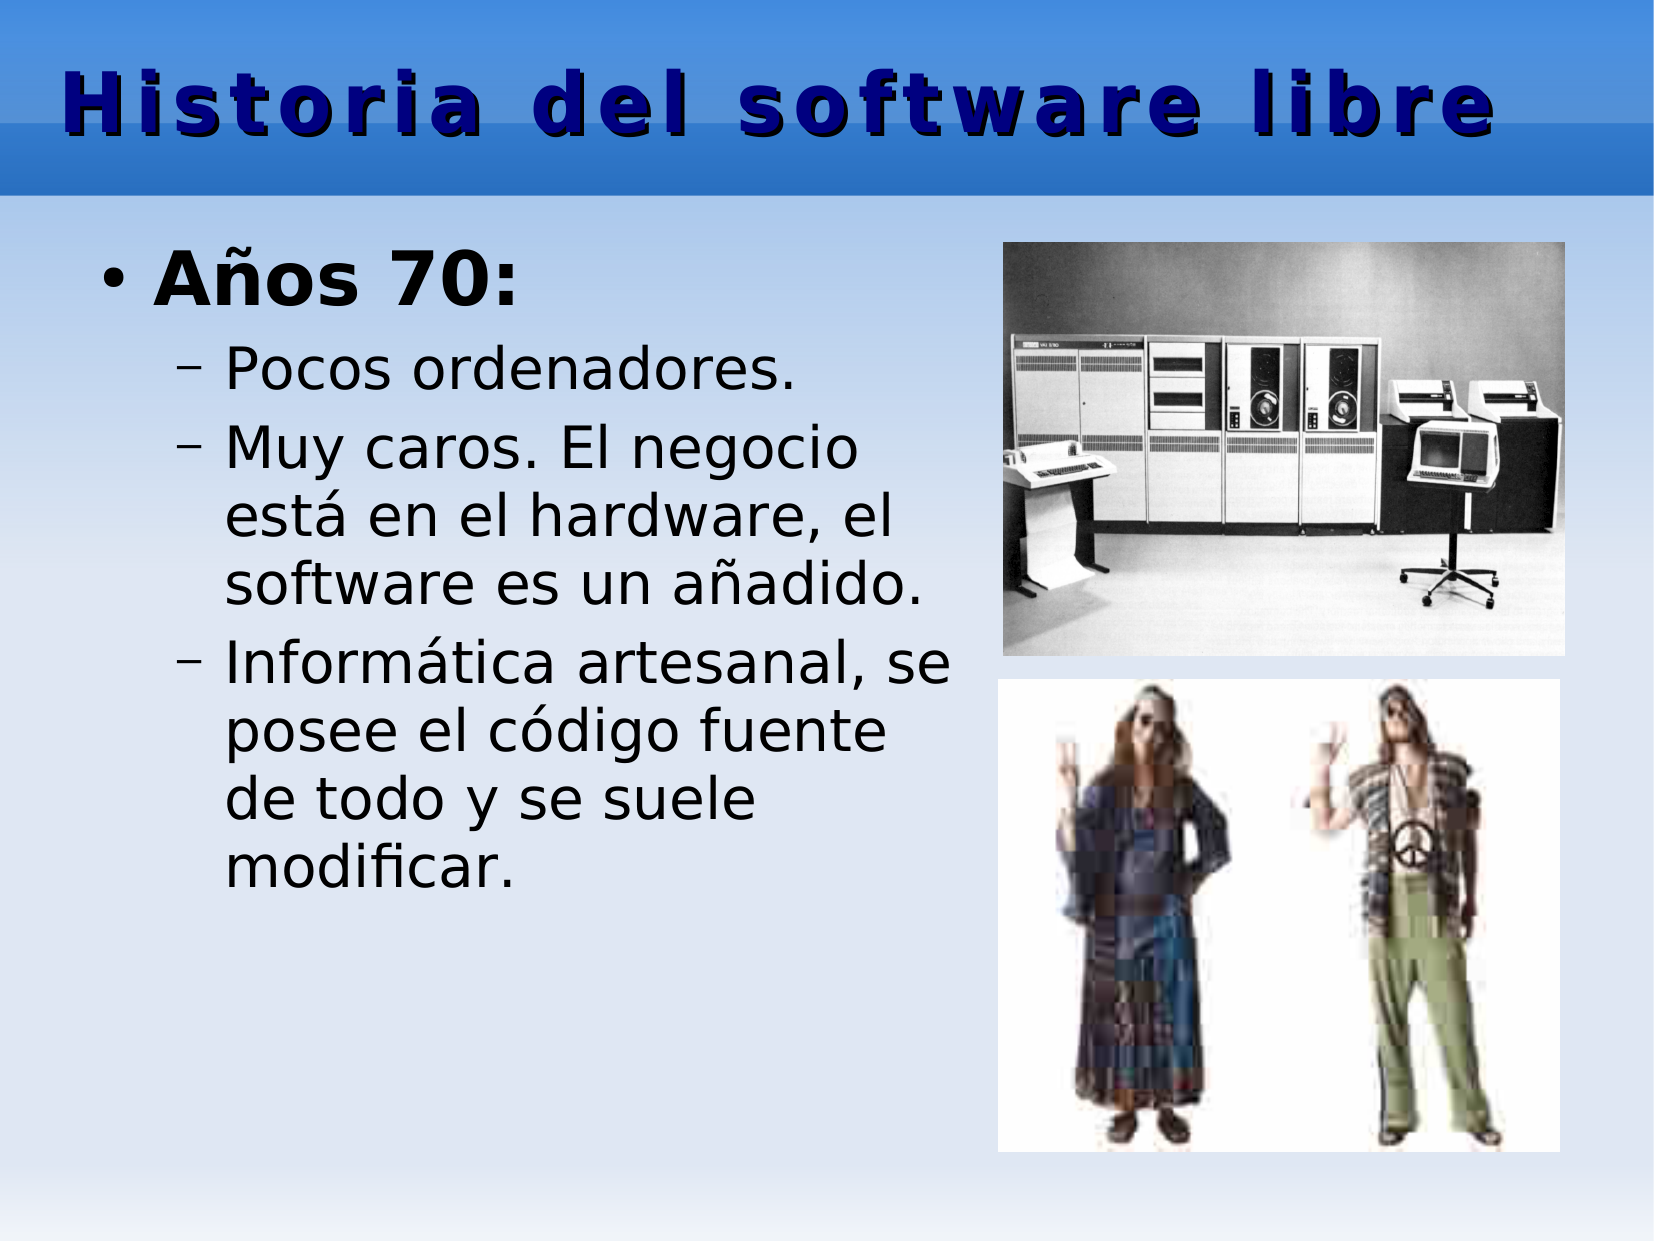

# Historia del software libre
Años 70:
Pocos ordenadores.
Muy caros. El negocio está en el hardware, el software es un añadido.
Informática artesanal, se posee el código fuente de todo y se suele modificar.